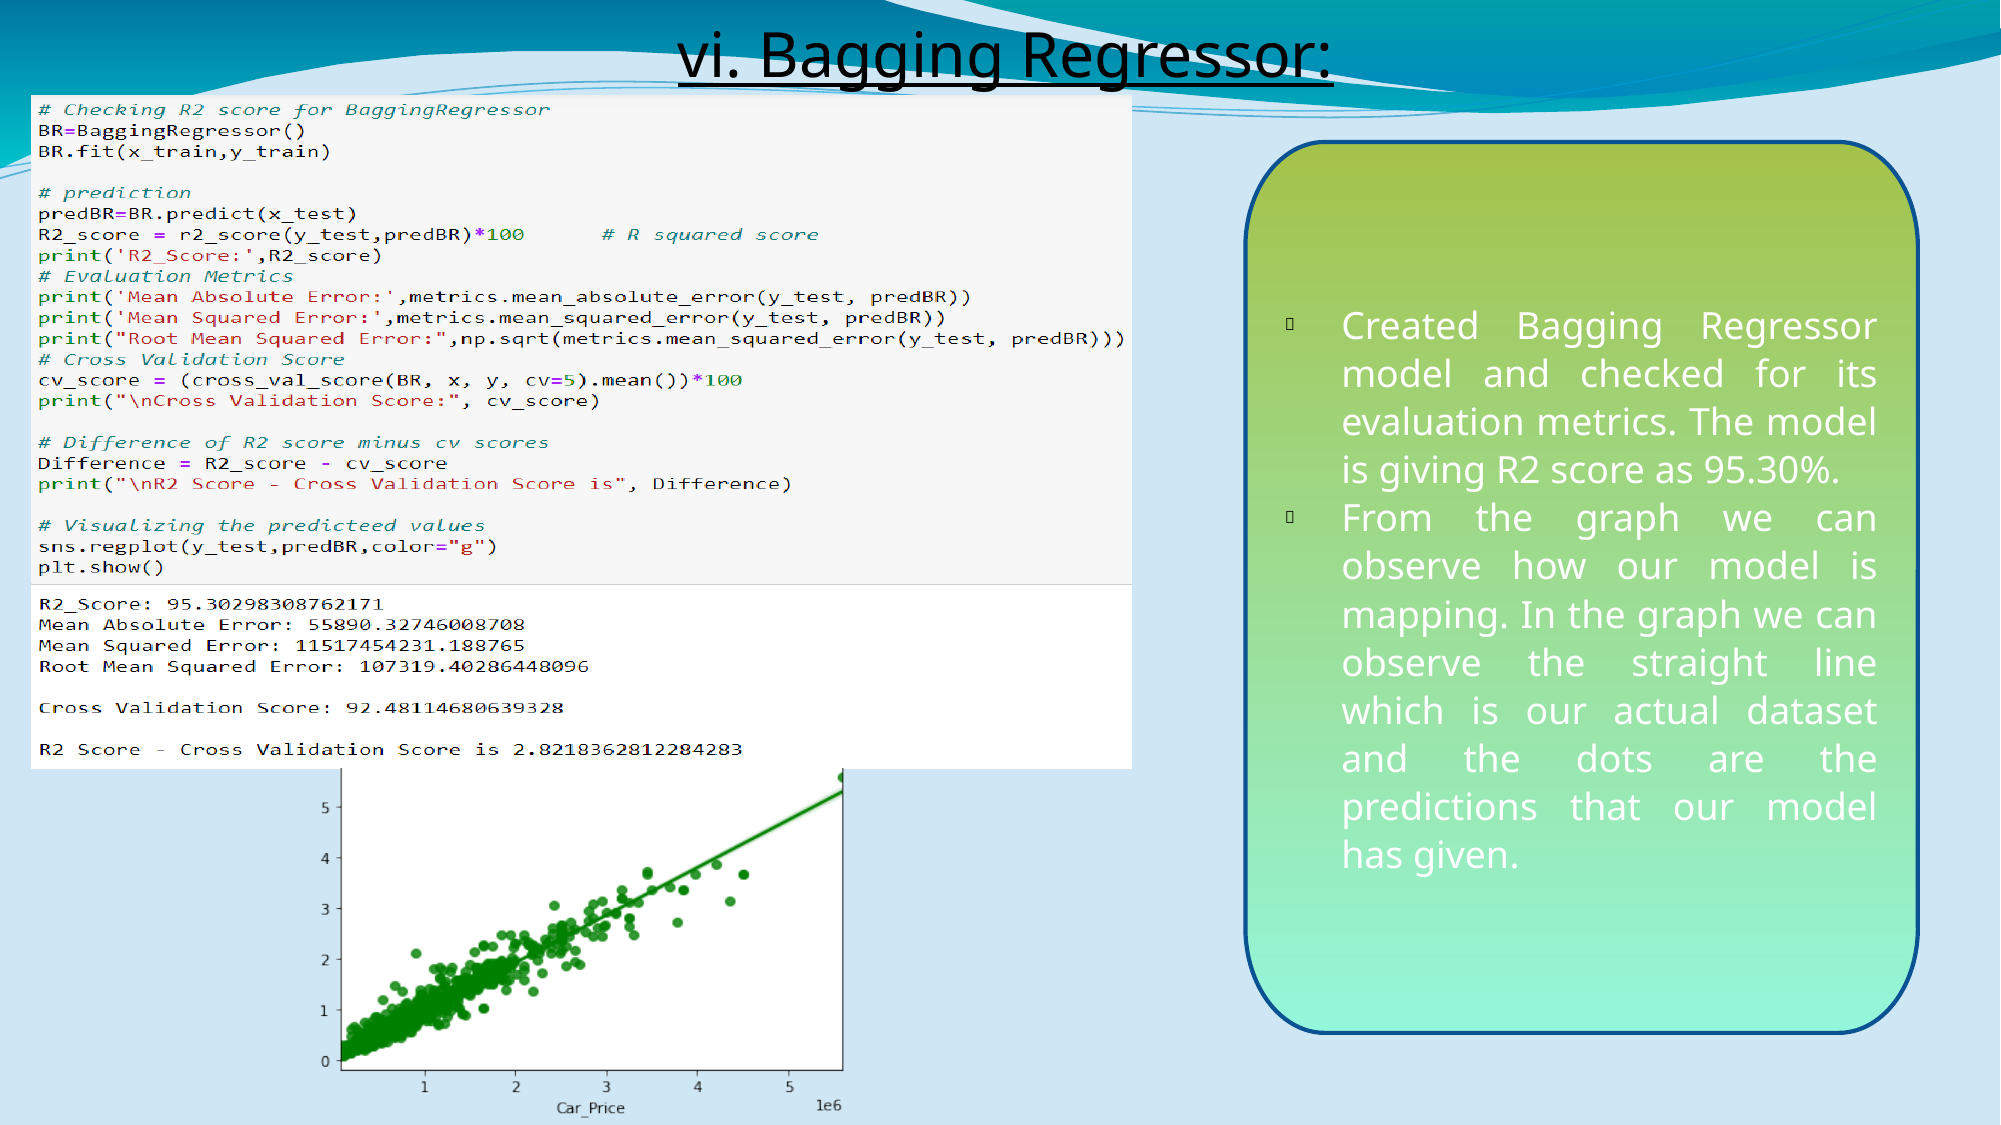

vi. Bagging Regressor:
Created Bagging Regressor model and checked for its evaluation metrics. The model is giving R2 score as 95.30%.
From the graph we can observe how our model is mapping. In the graph we can observe the straight line which is our actual dataset and the dots are the predictions that our model has given.